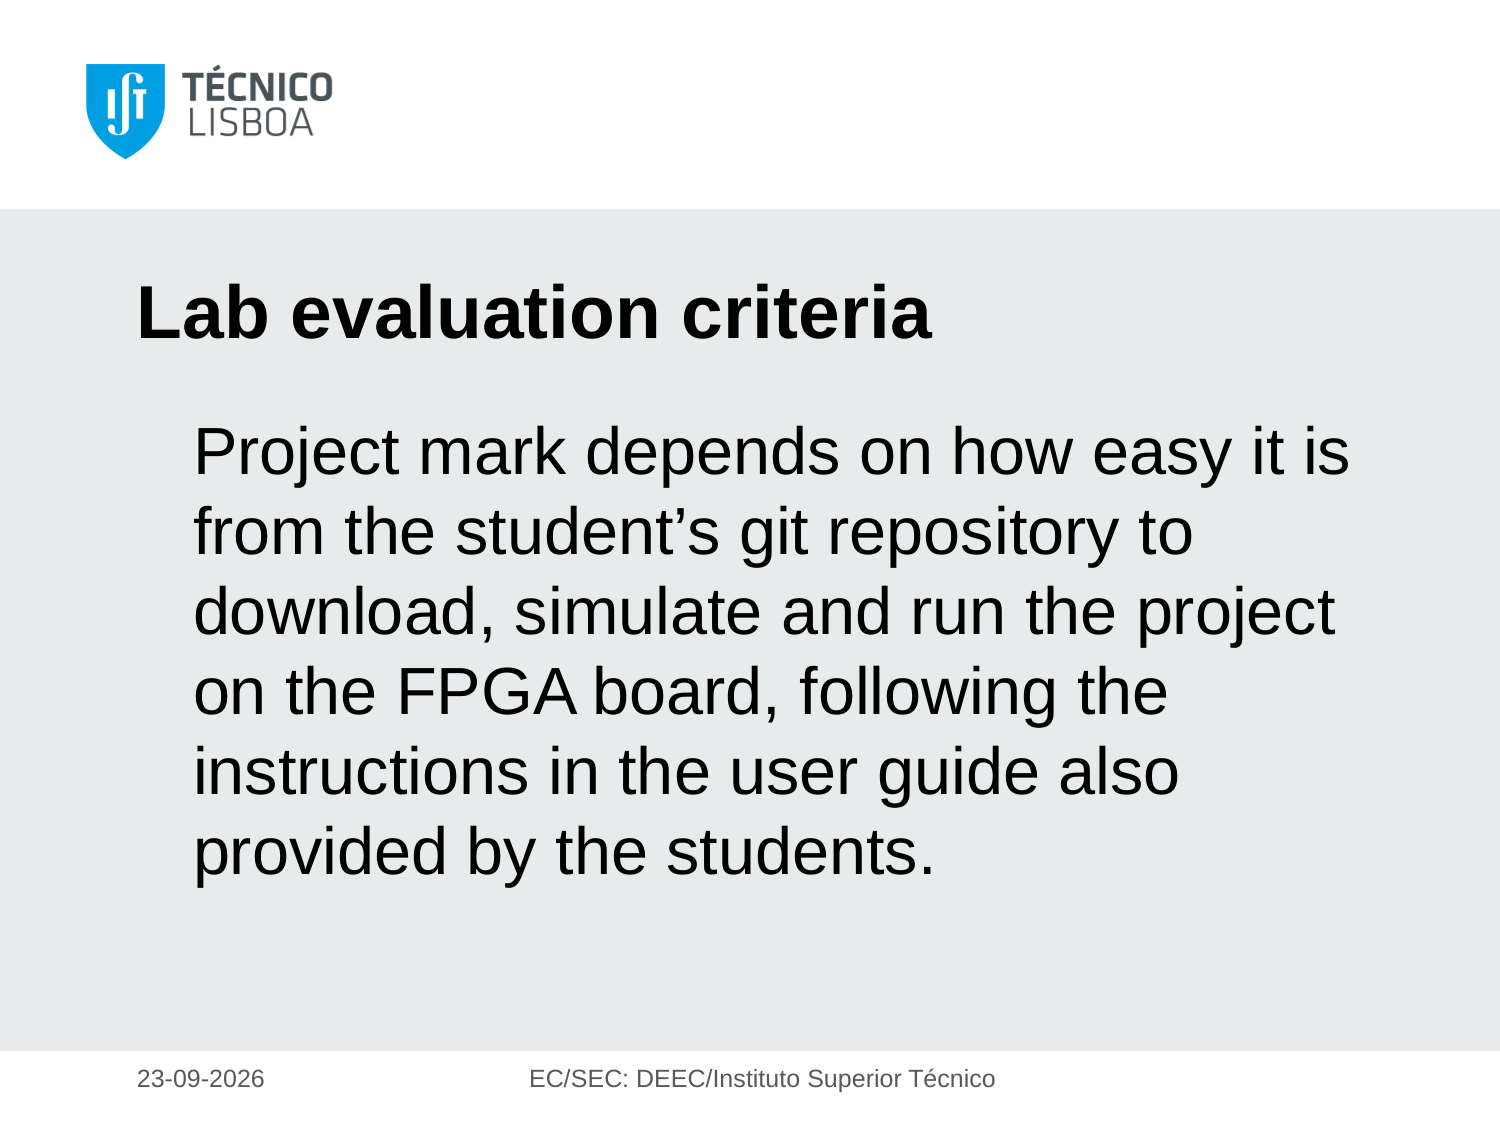

# Lab evaluation criteria
Project mark depends on how easy it is from the student’s git repository to download, simulate and run the project on the FPGA board, following the instructions in the user guide also provided by the students.
EC/SEC: DEEC/Instituto Superior Técnico